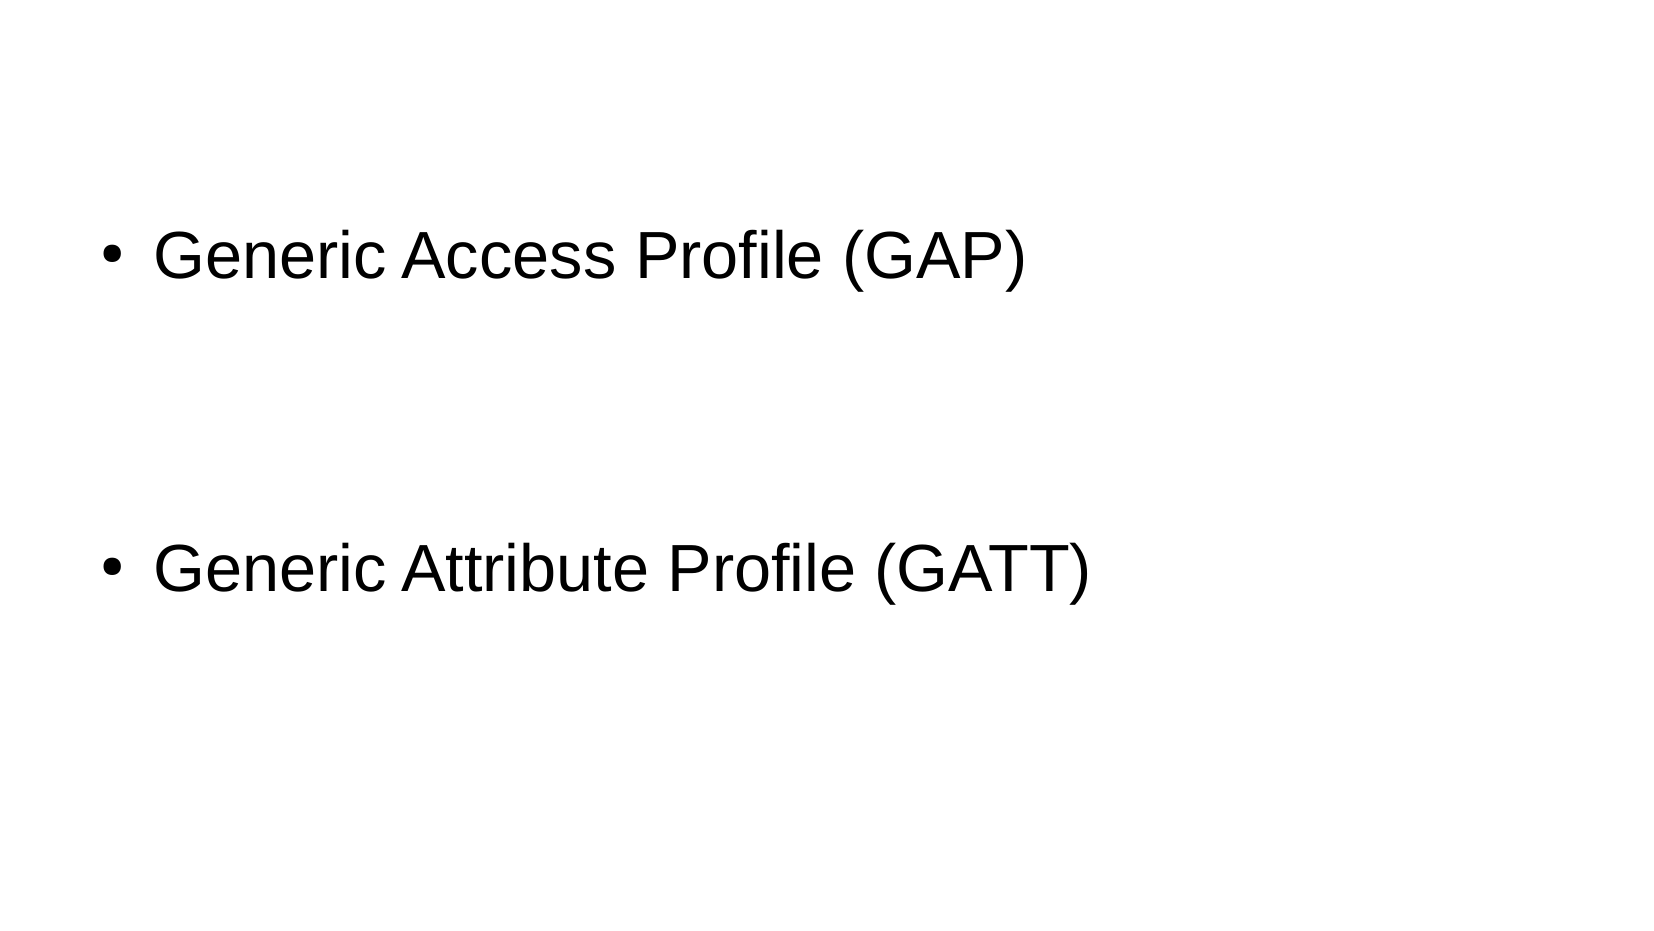

# Generic Access Profile (GAP)
Generic Attribute Profile (GATT)